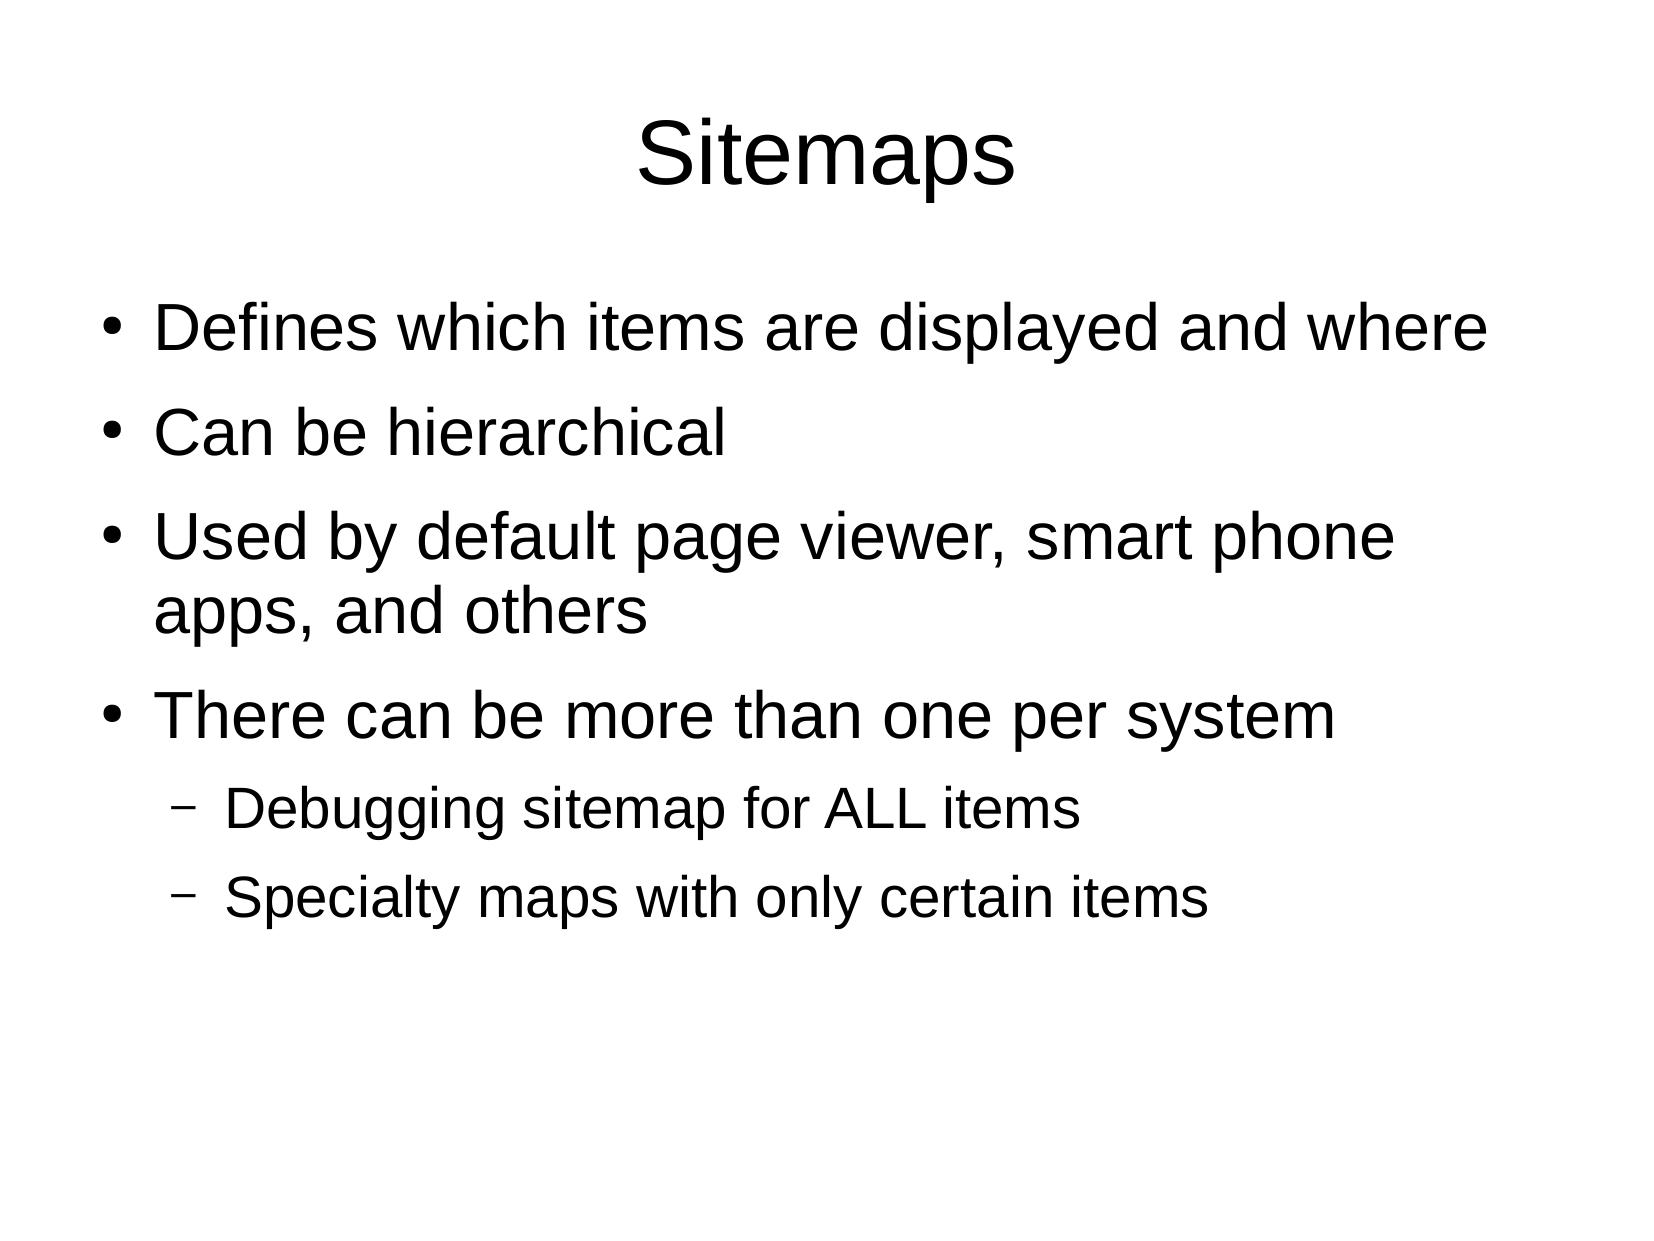

# Sitemaps
Defines which items are displayed and where
Can be hierarchical
Used by default page viewer, smart phone apps, and others
There can be more than one per system
Debugging sitemap for ALL items
Specialty maps with only certain items